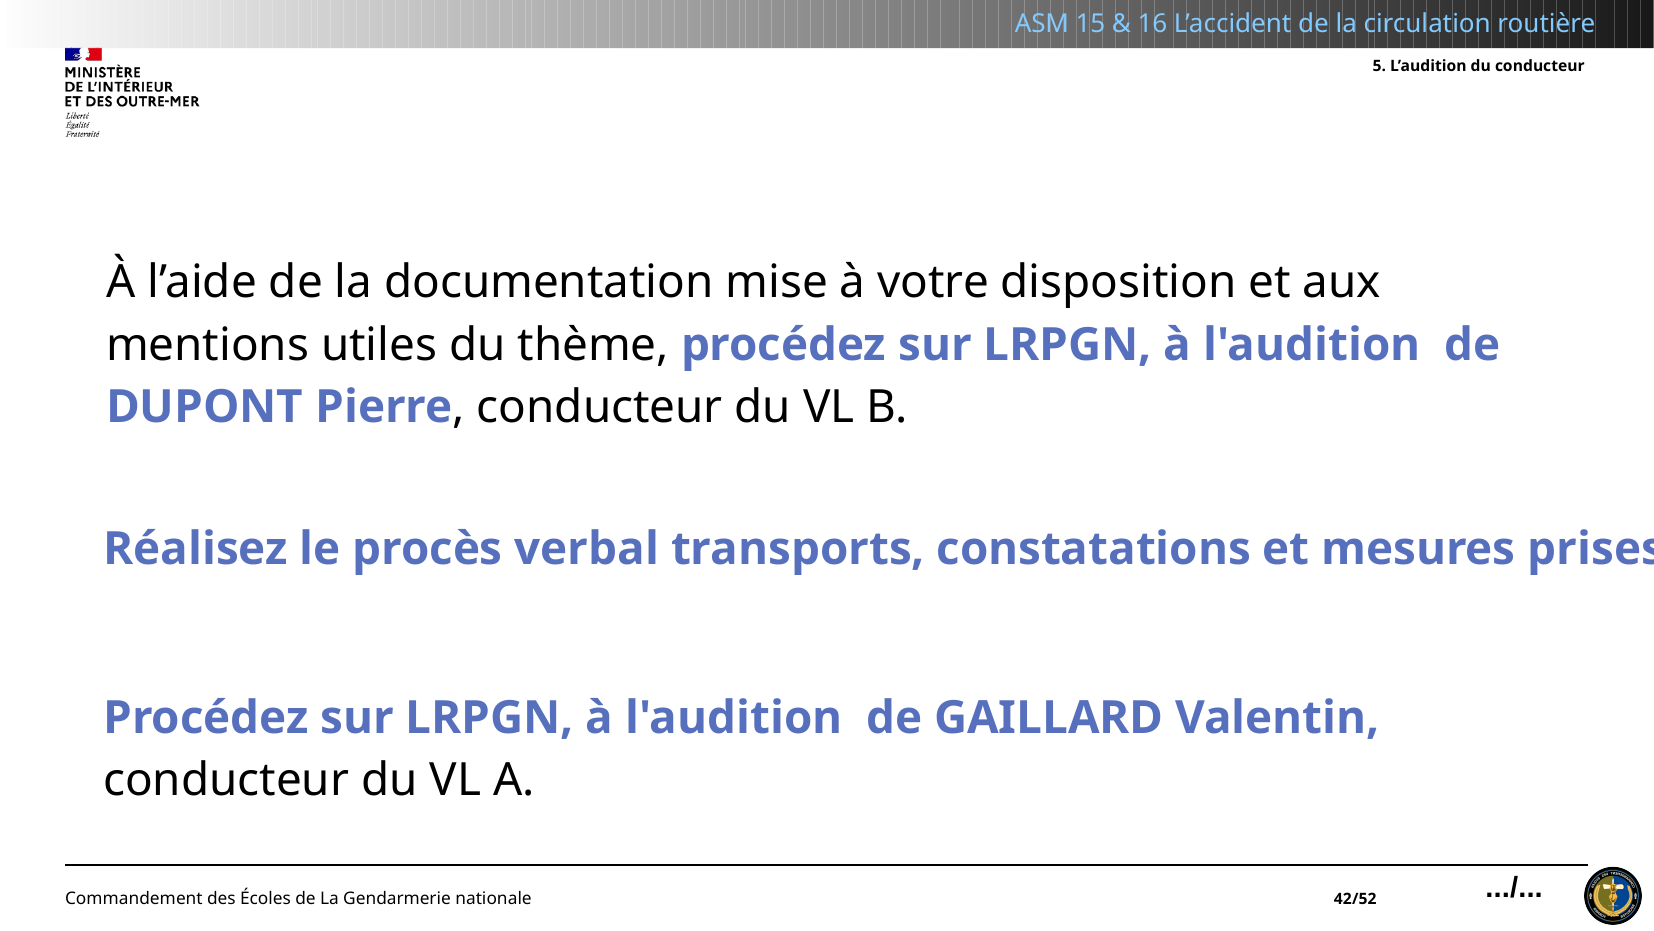

5. L’audition du conducteur
# À l’aide de la documentation mise à votre disposition et aux mentions utiles du thème, procédez sur LRPGN, à l'audition de DUPONT Pierre, conducteur du VL B.
Réalisez le procès verbal transports, constatations et mesures prises.
Procédez sur LRPGN, à l'audition de GAILLARD Valentin,
conducteur du VL A.
.../...